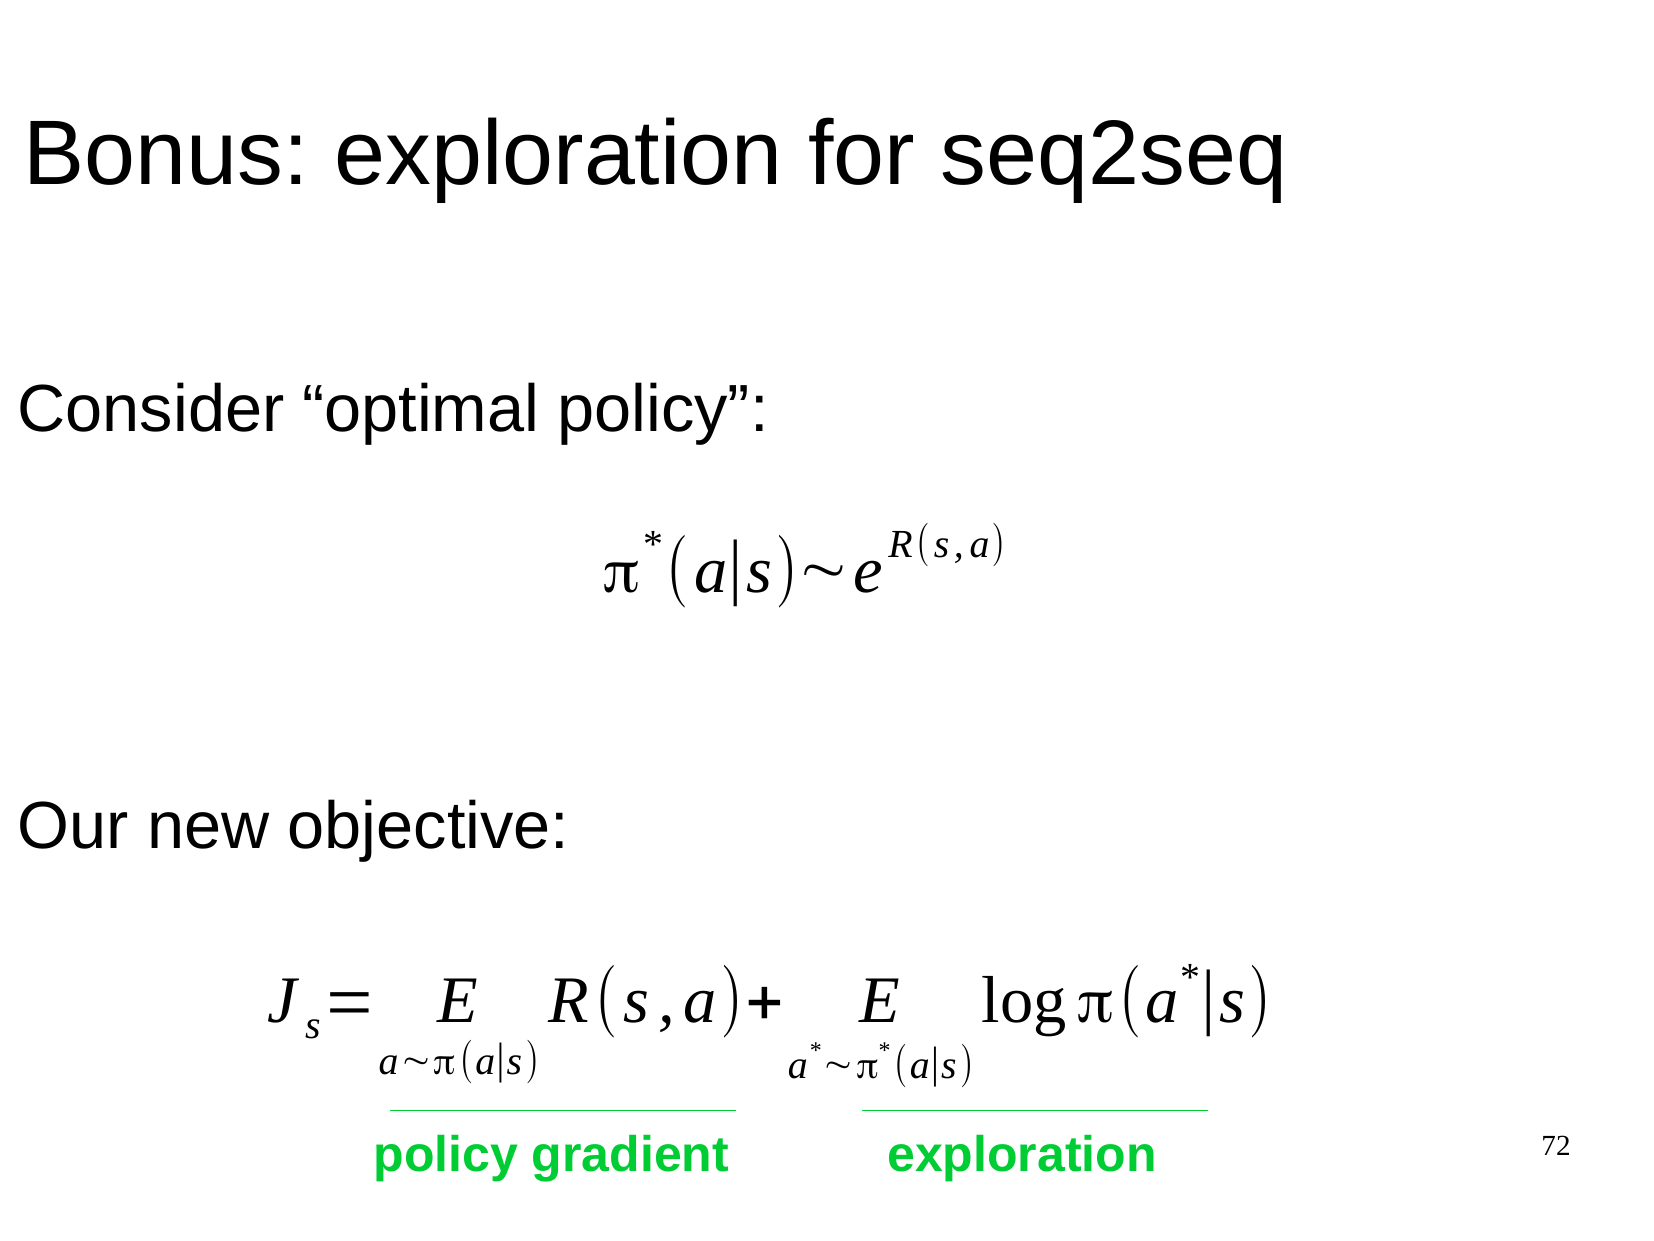

# Bonus: exploration for seq2seq
Consider “optimal policy”:
Our new objective:
policy gradient
exploration
72